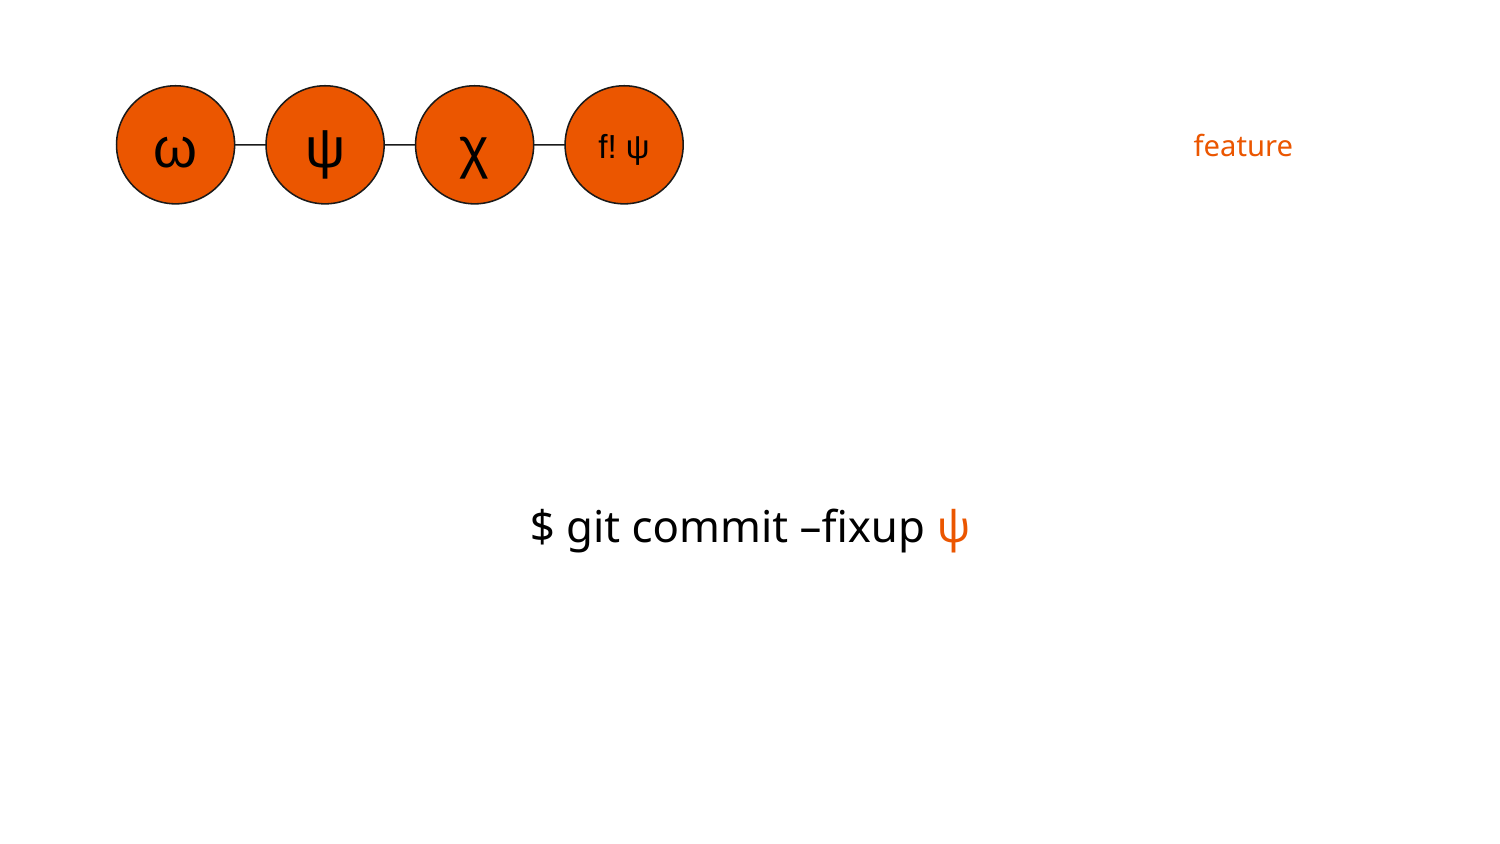

ω
ψ
χ
f! ψ
feature
$ git commit –fixup ψ